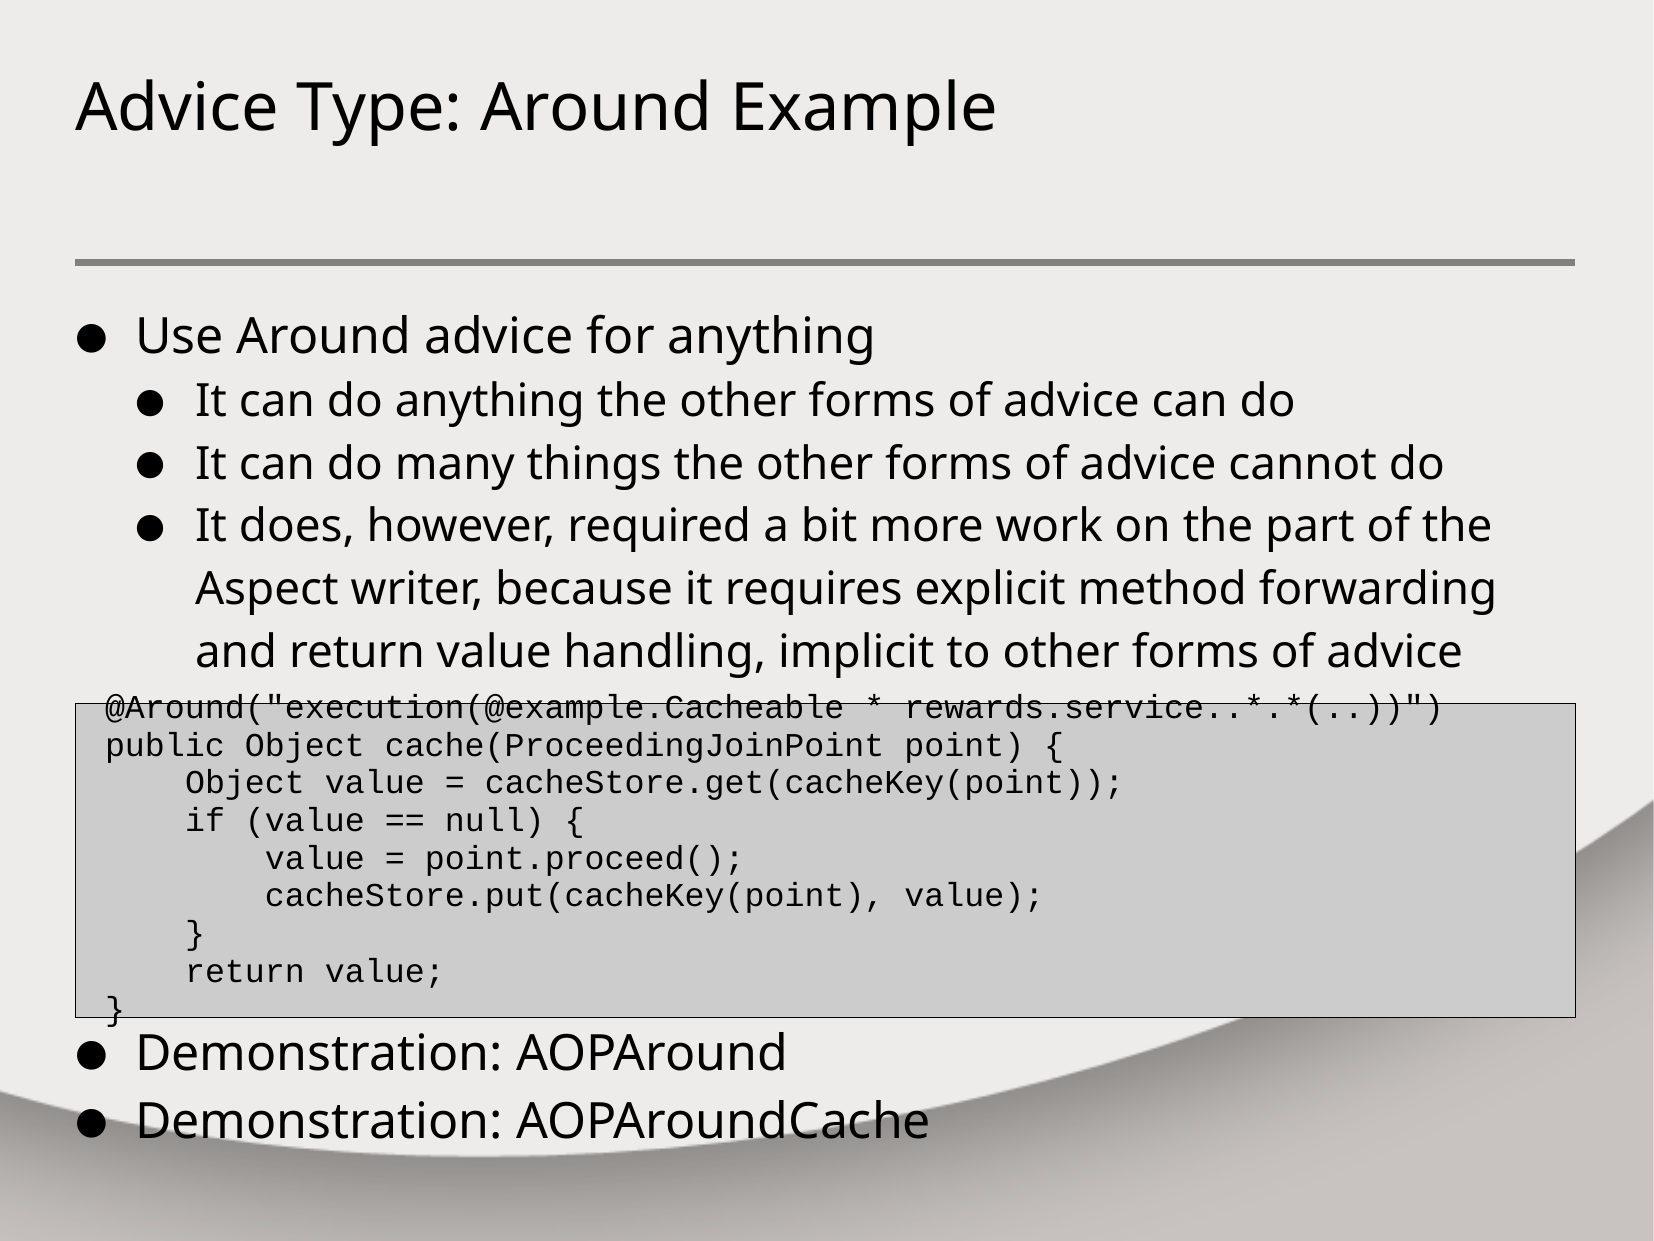

# Advice Type: Around Example
Use Around advice for anything
It can do anything the other forms of advice can do
It can do many things the other forms of advice cannot do
It does, however, required a bit more work on the part of the Aspect writer, because it requires explicit method forwarding and return value handling, implicit to other forms of advice
Demonstration: AOPAround
Demonstration: AOPAroundCache
@Around("execution(@example.Cacheable * rewards.service..*.*(..))")
public Object cache(ProceedingJoinPoint point) {
 Object value = cacheStore.get(cacheKey(point));
 if (value == null) {
 value = point.proceed();
 cacheStore.put(cacheKey(point), value);
 }
 return value;
}